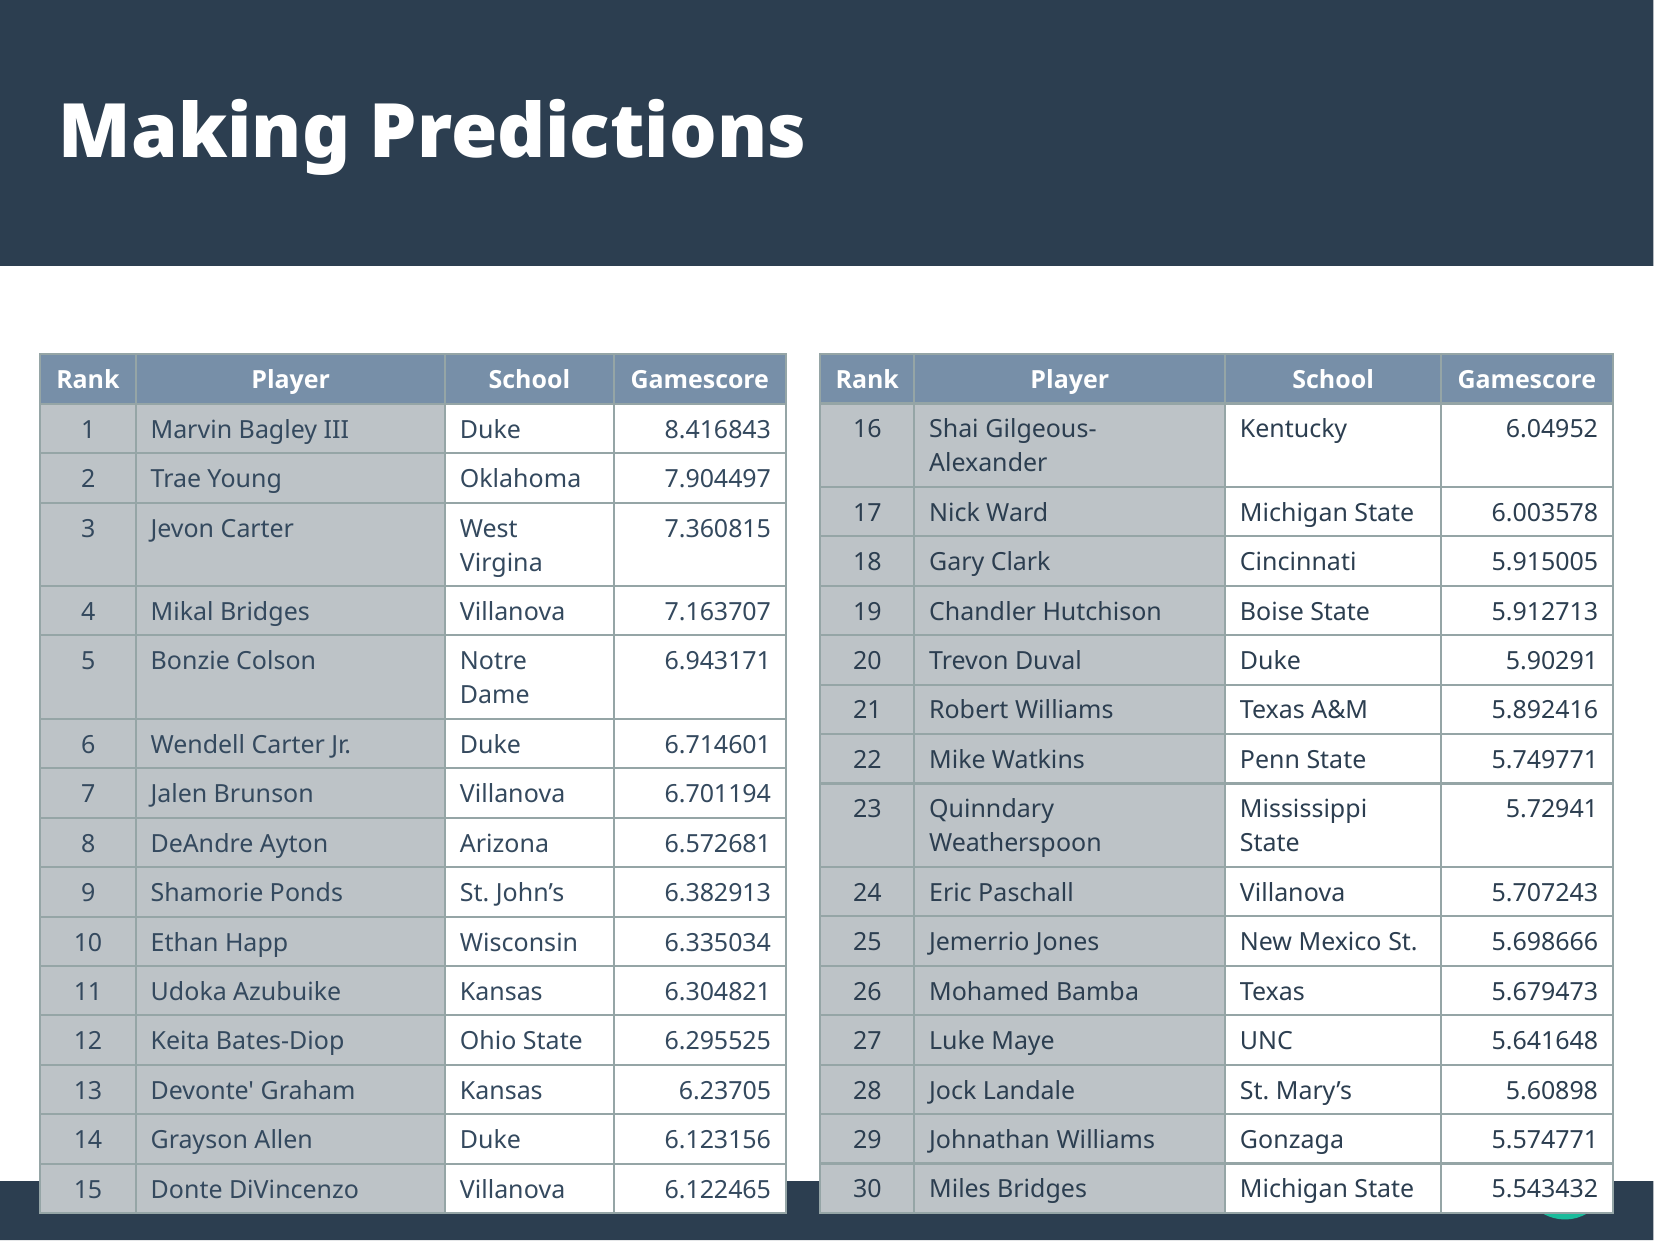

# Making Predictions
| Rank | Player | School | Gamescore |
| --- | --- | --- | --- |
| 16 | Shai Gilgeous-Alexander | Kentucky | 6.04952 |
| 17 | Nick Ward | Michigan State | 6.003578 |
| 18 | Gary Clark | Cincinnati | 5.915005 |
| 19 | Chandler Hutchison | Boise State | 5.912713 |
| 20 | Trevon Duval | Duke | 5.90291 |
| 21 | Robert Williams | Texas A&M | 5.892416 |
| 22 | Mike Watkins | Penn State | 5.749771 |
| 23 | Quinndary Weatherspoon | Mississippi State | 5.72941 |
| 24 | Eric Paschall | Villanova | 5.707243 |
| 25 | Jemerrio Jones | New Mexico St. | 5.698666 |
| 26 | Mohamed Bamba | Texas | 5.679473 |
| 27 | Luke Maye | UNC | 5.641648 |
| 28 | Jock Landale | St. Mary’s | 5.60898 |
| 29 | Johnathan Williams | Gonzaga | 5.574771 |
| 30 | Miles Bridges | Michigan State | 5.543432 |
| Rank | Player | School | Gamescore |
| --- | --- | --- | --- |
| 1 | Marvin Bagley III | Duke | 8.416843 |
| 2 | Trae Young | Oklahoma | 7.904497 |
| 3 | Jevon Carter | West Virgina | 7.360815 |
| 4 | Mikal Bridges | Villanova | 7.163707 |
| 5 | Bonzie Colson | Notre Dame | 6.943171 |
| 6 | Wendell Carter Jr. | Duke | 6.714601 |
| 7 | Jalen Brunson | Villanova | 6.701194 |
| 8 | DeAndre Ayton | Arizona | 6.572681 |
| 9 | Shamorie Ponds | St. John’s | 6.382913 |
| 10 | Ethan Happ | Wisconsin | 6.335034 |
| 11 | Udoka Azubuike | Kansas | 6.304821 |
| 12 | Keita Bates-Diop | Ohio State | 6.295525 |
| 13 | Devonte' Graham | Kansas | 6.23705 |
| 14 | Grayson Allen | Duke | 6.123156 |
| 15 | Donte DiVincenzo | Villanova | 6.122465 |
8